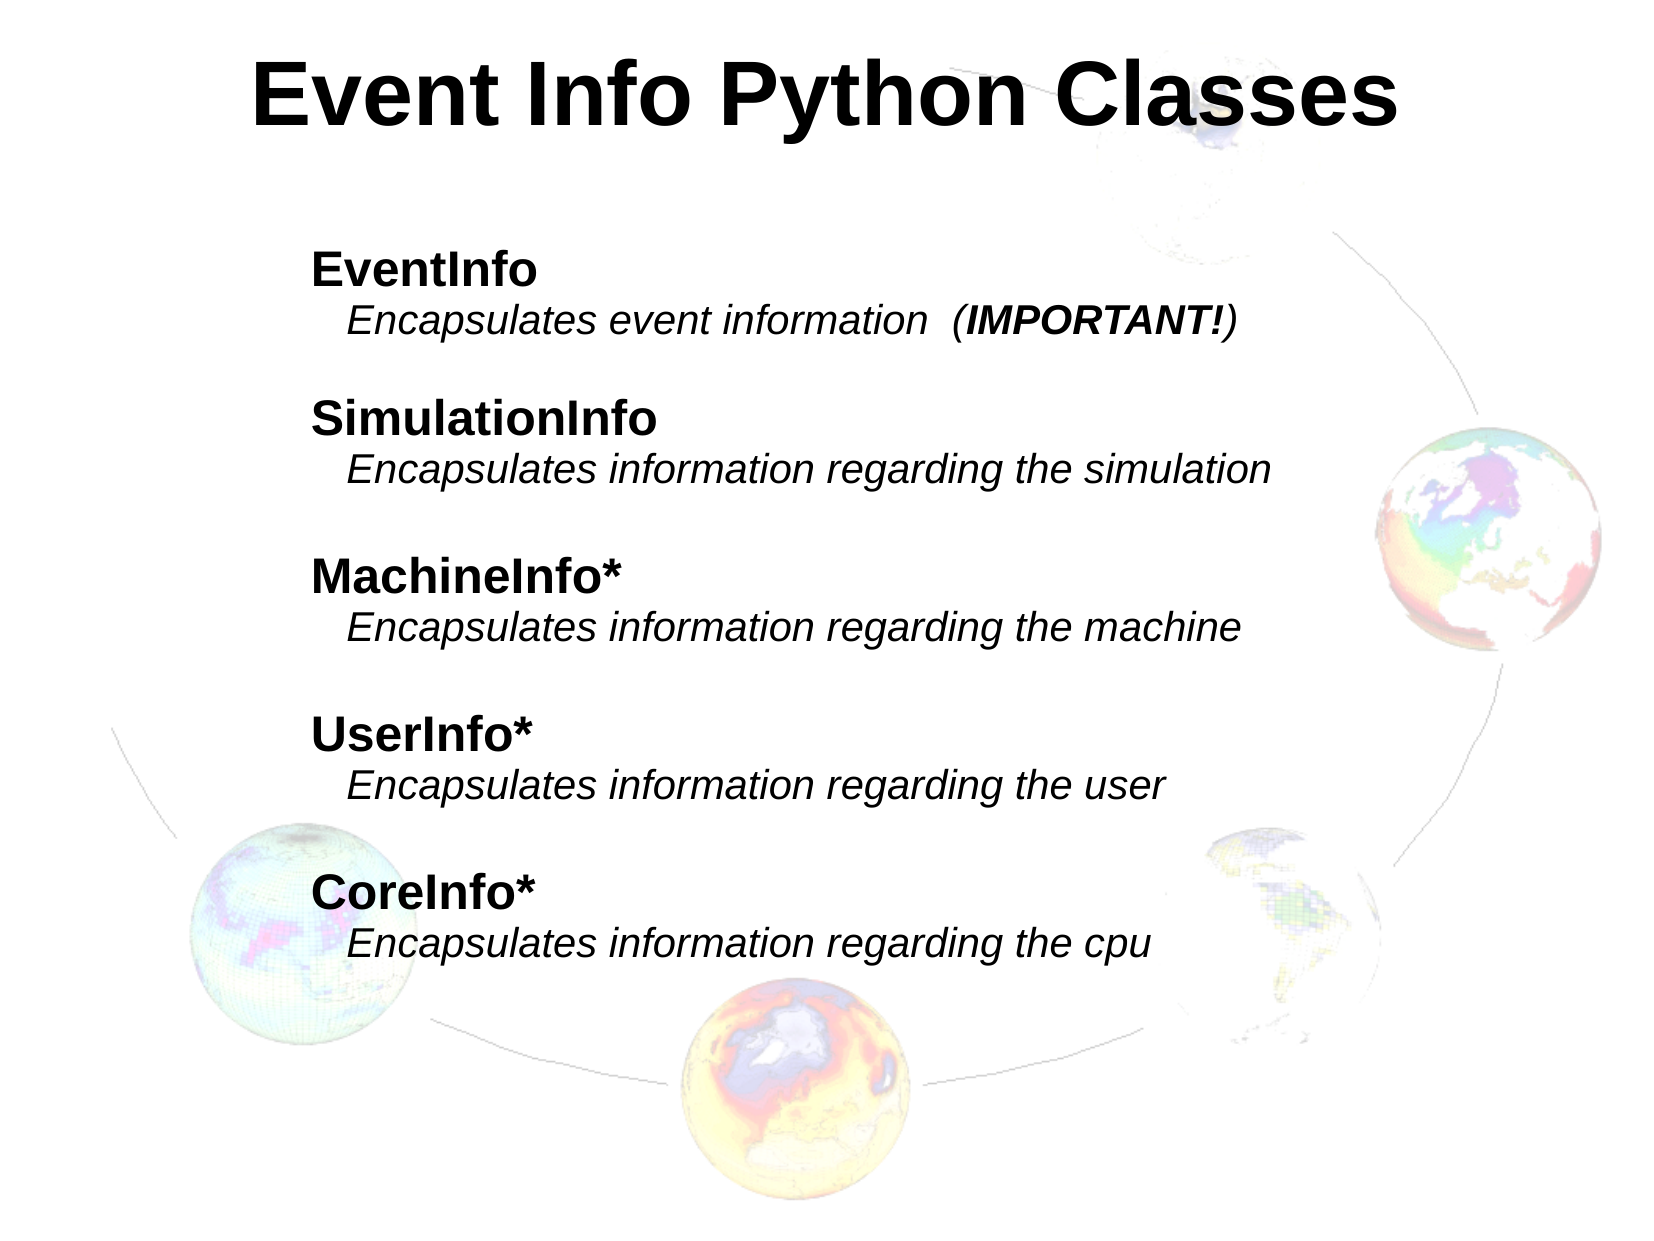

# Event Info Python Classes
EventInfo
Encapsulates event information (IMPORTANT!)
SimulationInfo
Encapsulates information regarding the simulation
MachineInfo*
Encapsulates information regarding the machine
UserInfo*
Encapsulates information regarding the user
CoreInfo*
Encapsulates information regarding the cpu